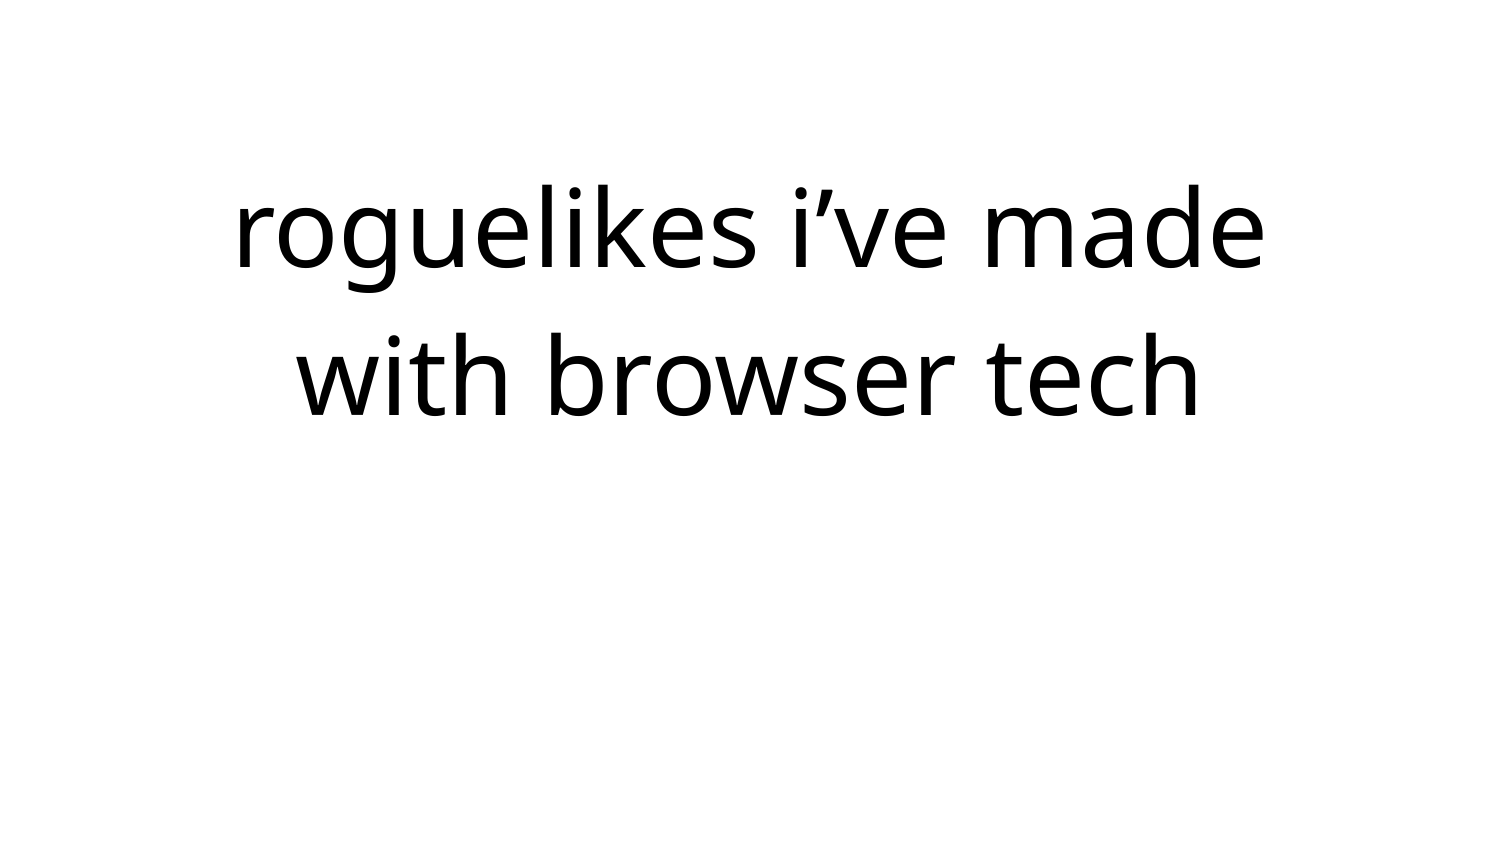

# roguelikes i’ve made with browser tech